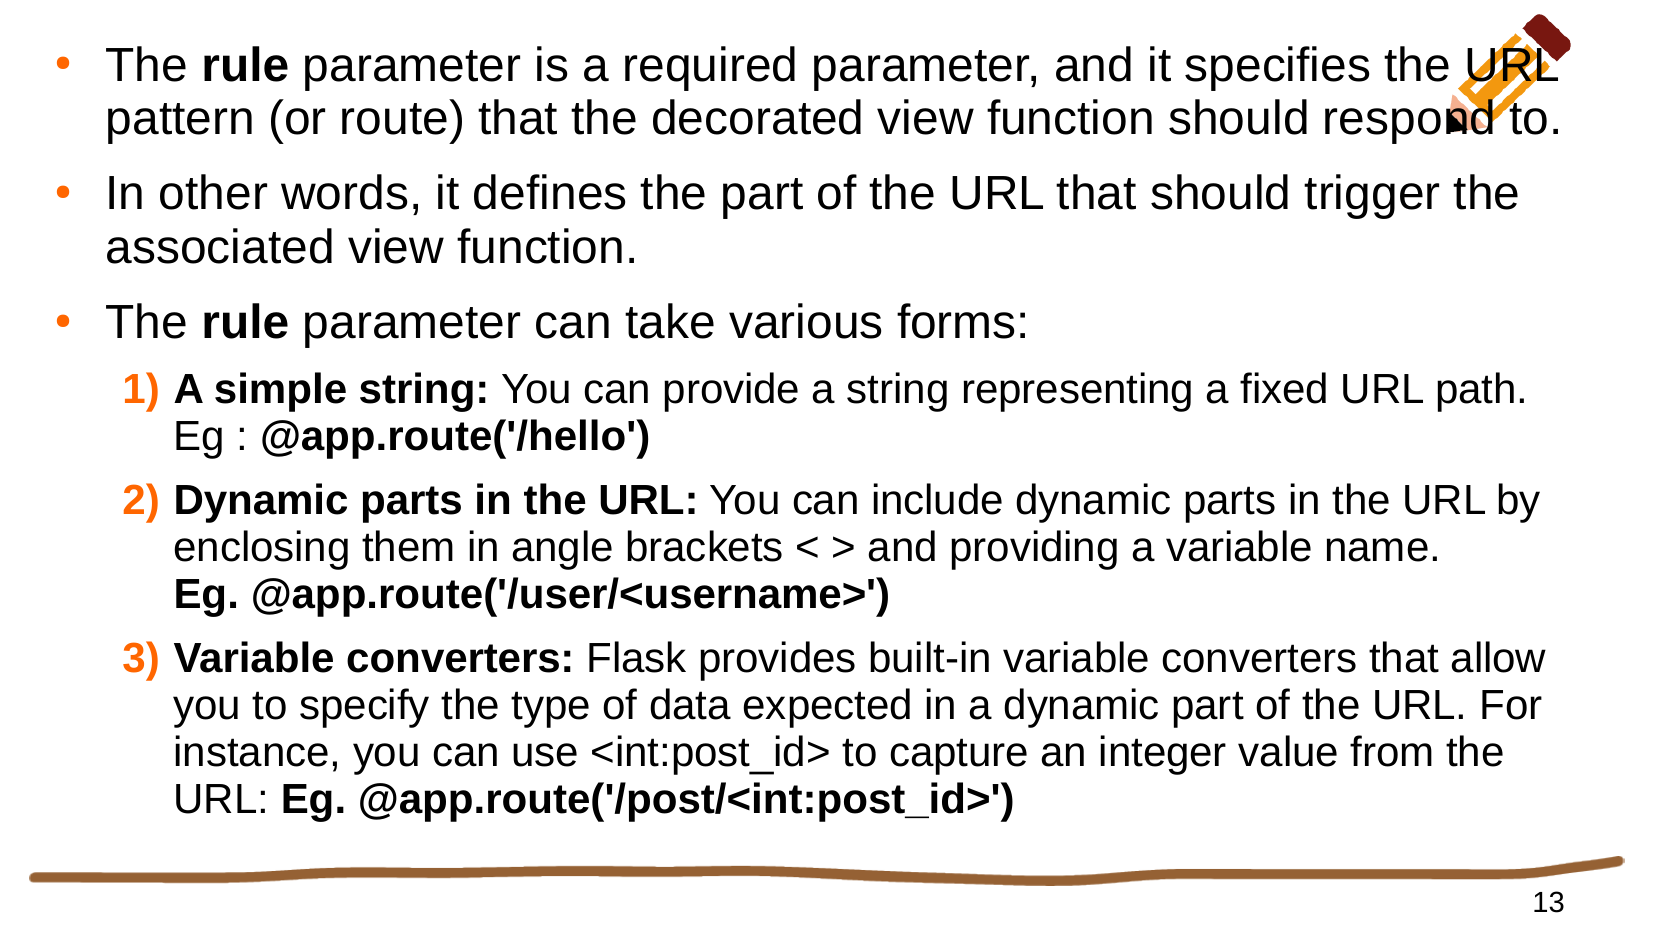

# The rule parameter is a required parameter, and it specifies the URL pattern (or route) that the decorated view function should respond to.
In other words, it defines the part of the URL that should trigger the associated view function.
The rule parameter can take various forms:
A simple string: You can provide a string representing a fixed URL path. Eg : @app.route('/hello')
Dynamic parts in the URL: You can include dynamic parts in the URL by enclosing them in angle brackets < > and providing a variable name. Eg. @app.route('/user/<username>')
Variable converters: Flask provides built-in variable converters that allow you to specify the type of data expected in a dynamic part of the URL. For instance, you can use <int:post_id> to capture an integer value from the URL: Eg. @app.route('/post/<int:post_id>')
13